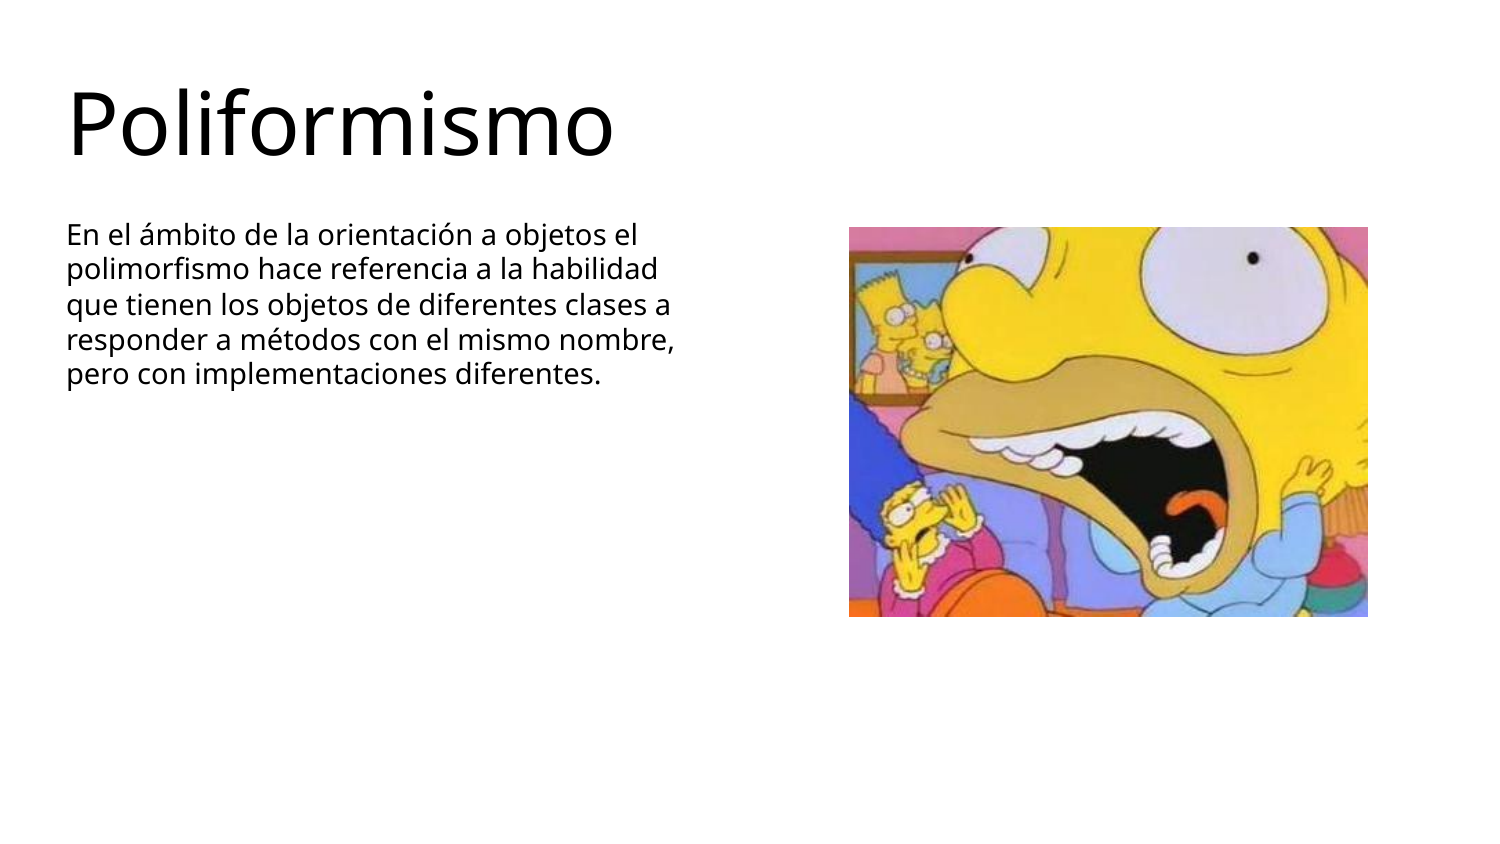

# Poliformismo
En el ámbito de la orientación a objetos el polimorfismo hace referencia a la habilidad que tienen los objetos de diferentes clases a responder a métodos con el mismo nombre, pero con implementaciones diferentes.